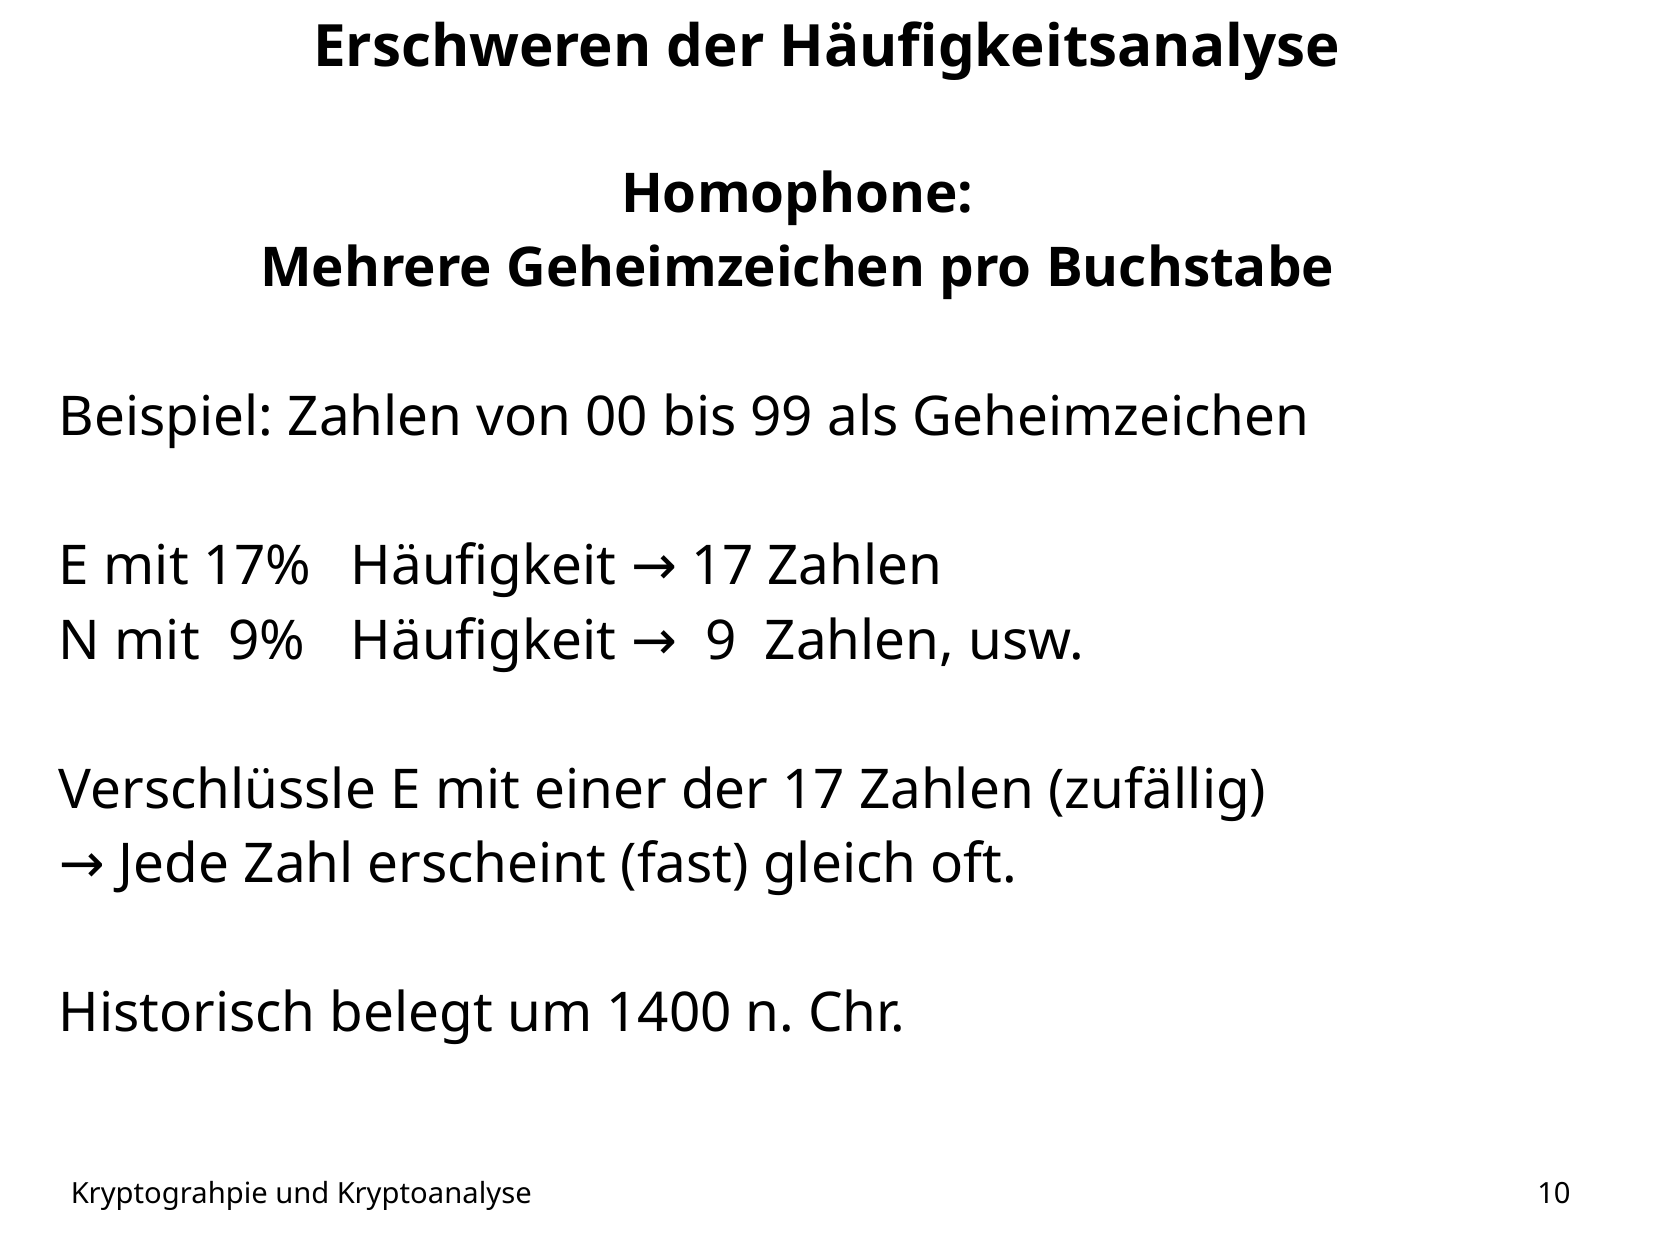

Erschweren der Häufigkeitsanalyse
# Homophone:
Mehrere Geheimzeichen pro Buchstabe
Beispiel: Zahlen von 00 bis 99 als Geheimzeichen
E mit 17%	 Häufigkeit → 17 Zahlen
N mit 9%	 Häufigkeit → 9 Zahlen, usw.
Verschlüssle E mit einer der 17 Zahlen (zufällig)
→ Jede Zahl erscheint (fast) gleich oft.
Historisch belegt um 1400 n. Chr.
Kryptograhpie und Kryptoanalyse
10